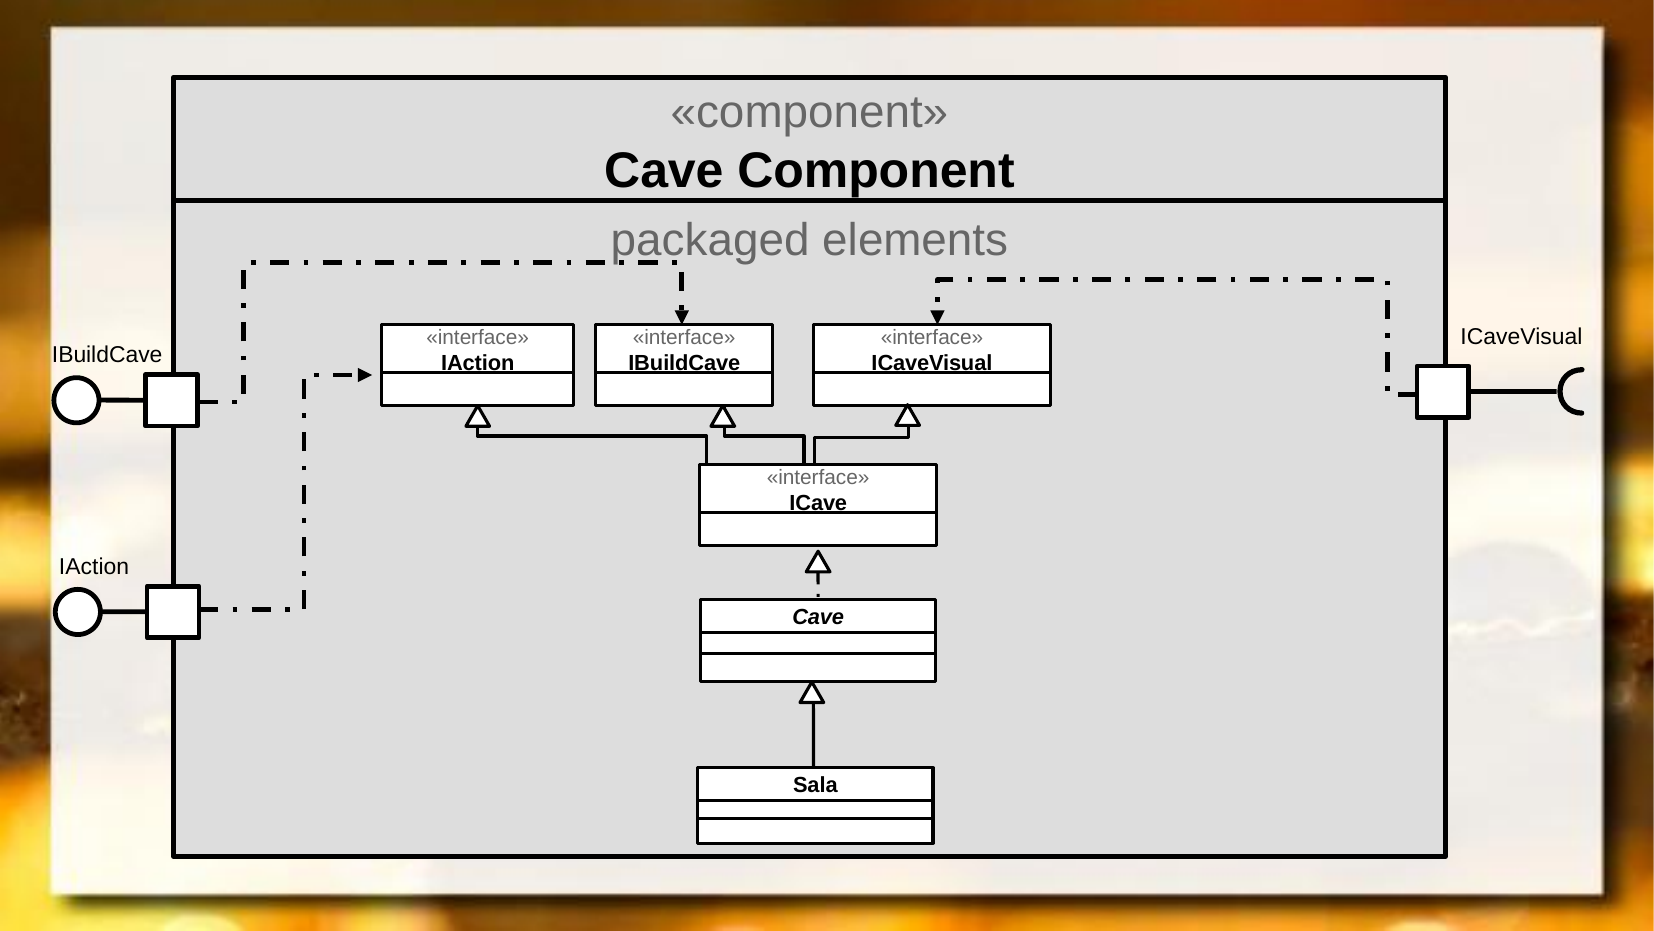

«component»
Cave Component
packaged elements
ICaveVisual
«interface»
IAction
«interface»
IBuildCave
«interface»
ICaveVisual
IBuildCave
«interface»
ICave
IAction
Cave
Sala